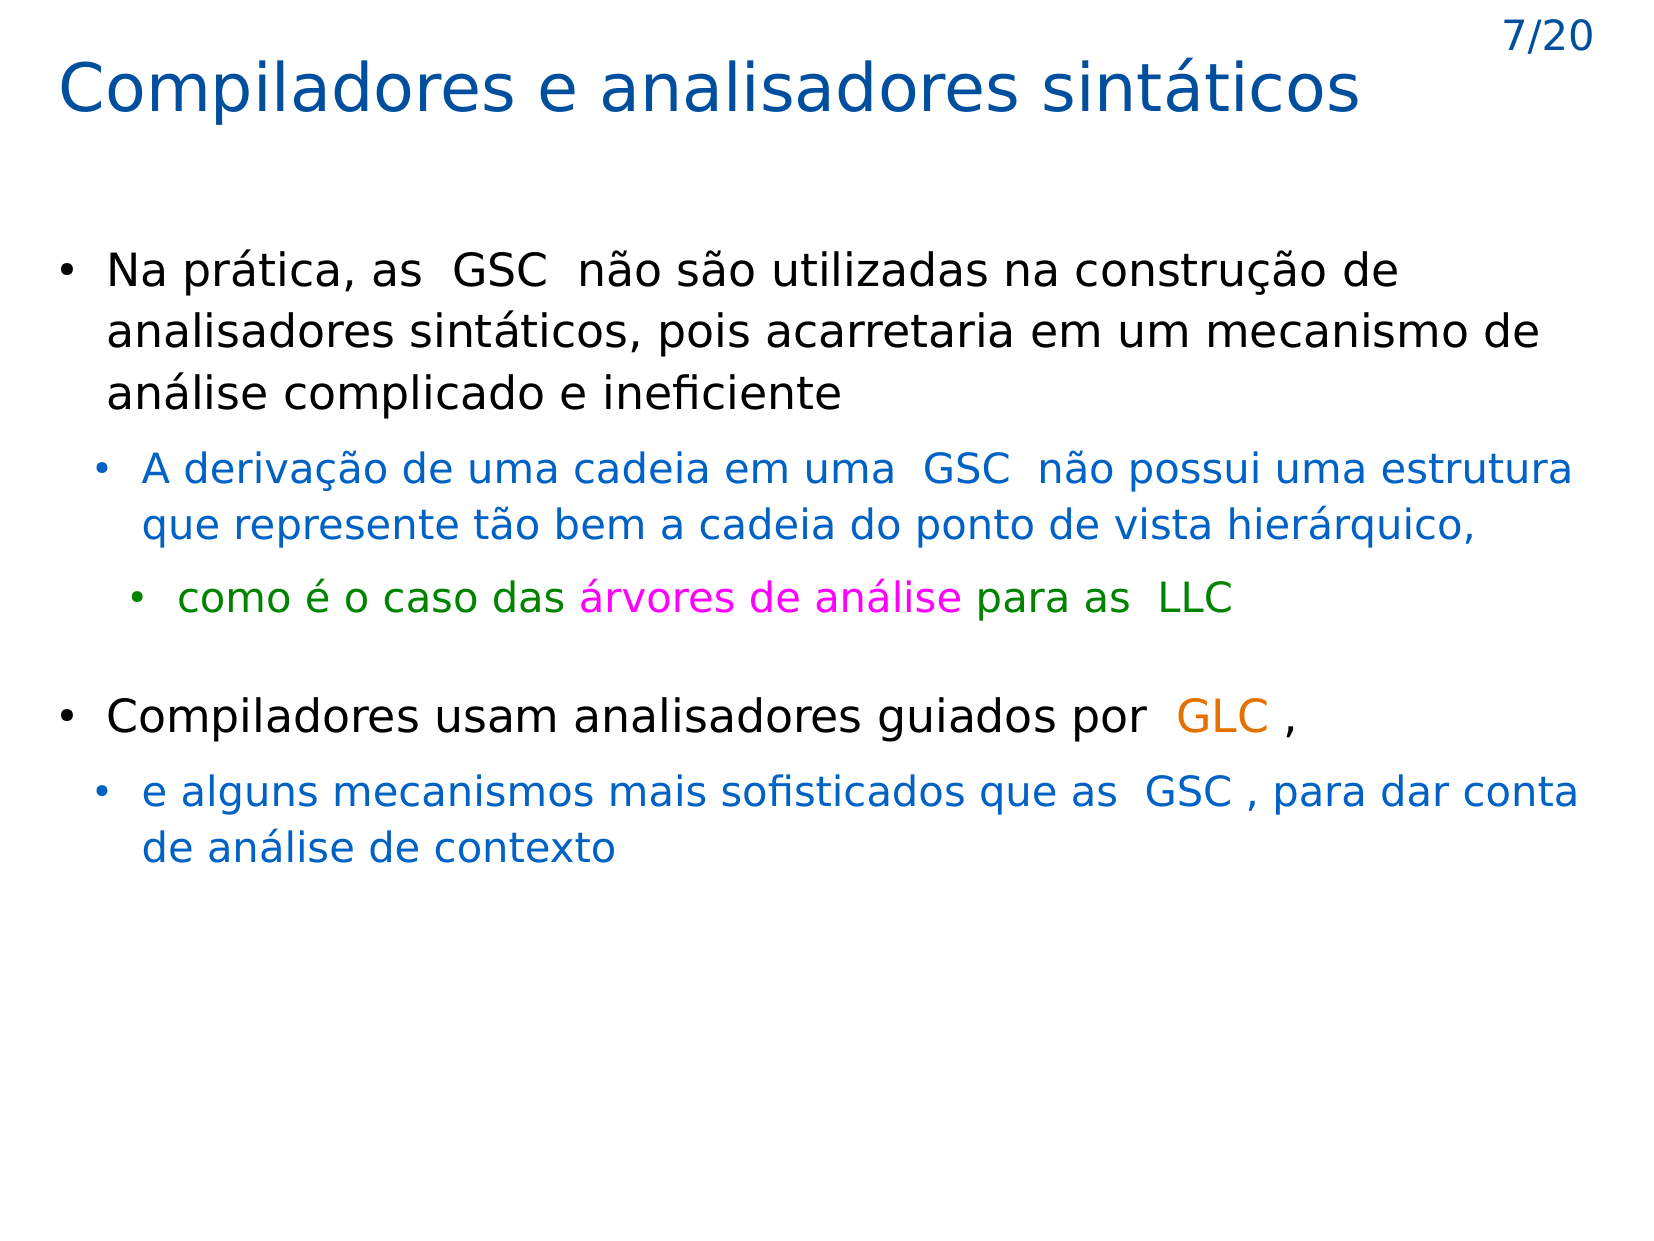

7
# Compiladores e analisadores sintáticos
Na prática, as GSC não são utilizadas na construção de analisadores sintáticos, pois acarretaria em um mecanismo de análise complicado e ineficiente
A derivação de uma cadeia em uma GSC não possui uma estrutura que represente tão bem a cadeia do ponto de vista hierárquico,
como é o caso das árvores de análise para as LLC
Compiladores usam analisadores guiados por GLC ,
e alguns mecanismos mais sofisticados que as GSC , para dar conta de análise de contexto